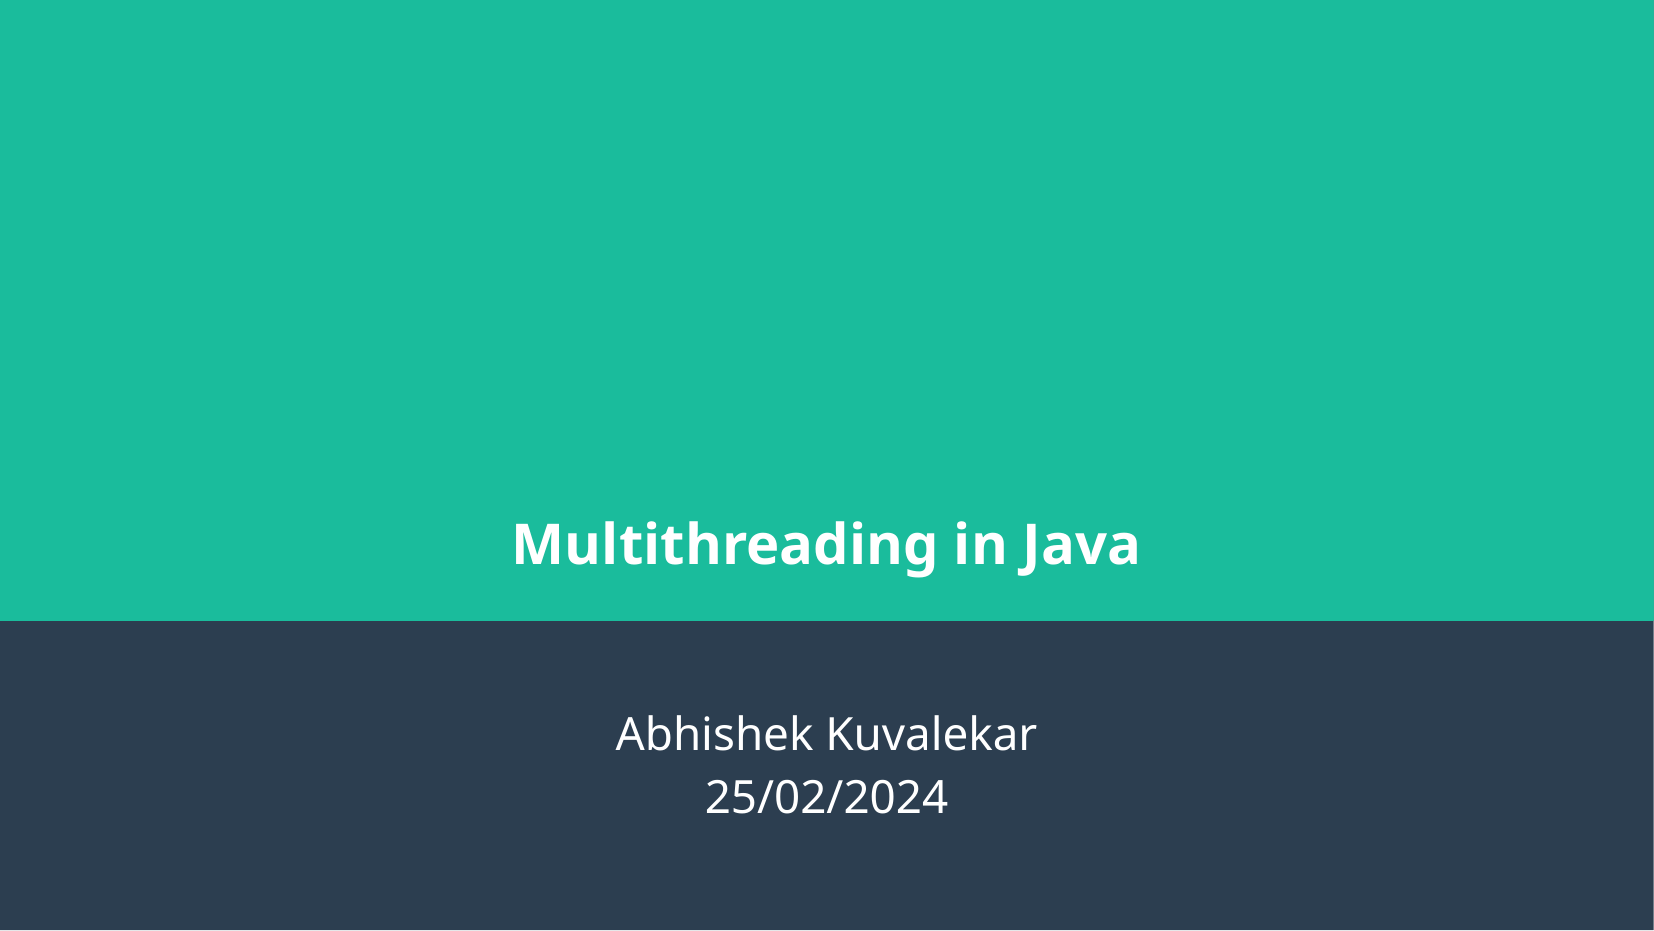

# Multithreading in Java
Abhishek Kuvalekar
25/02/2024